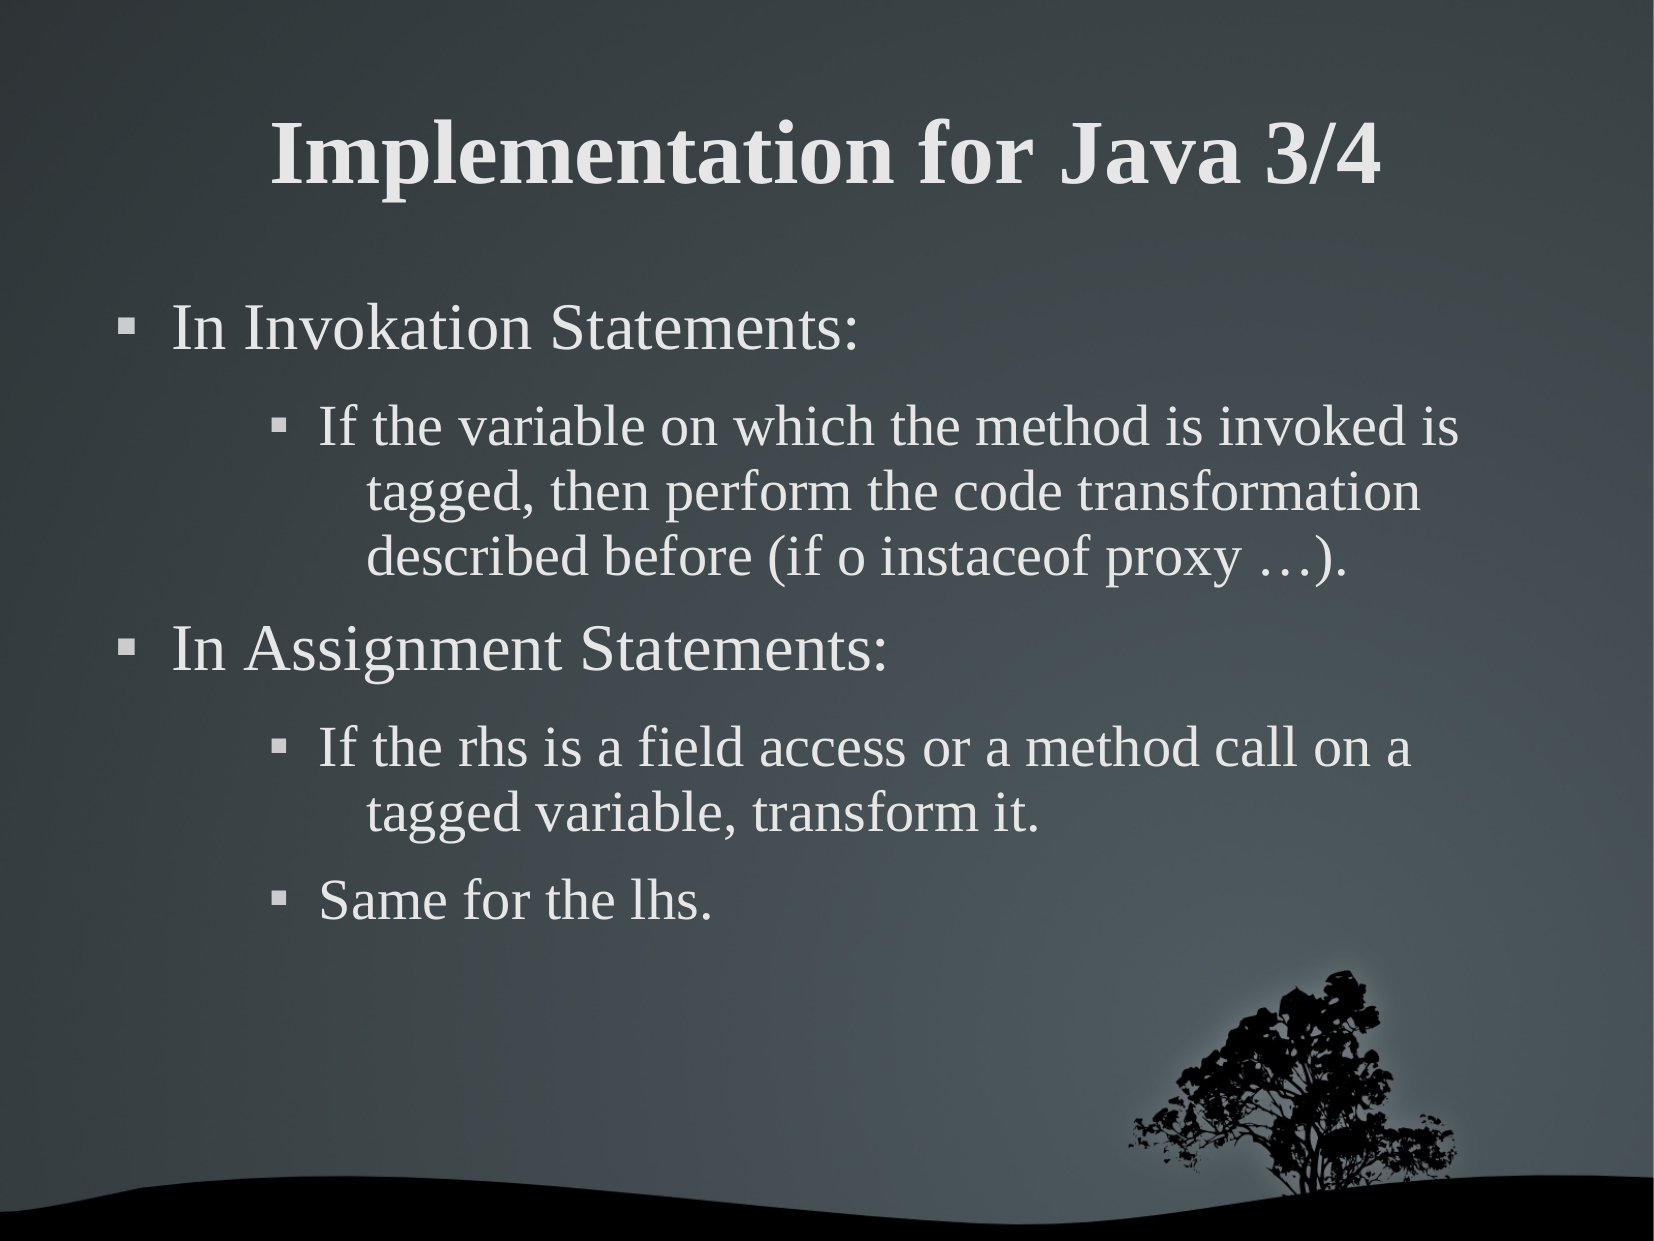

# Implementation for Java 3/4
In Invokation Statements:
If the variable on which the method is invoked is tagged, then perform the code transformation described before (if o instaceof proxy …).
In Assignment Statements:
If the rhs is a field access or a method call on a tagged variable, transform it.
Same for the lhs.